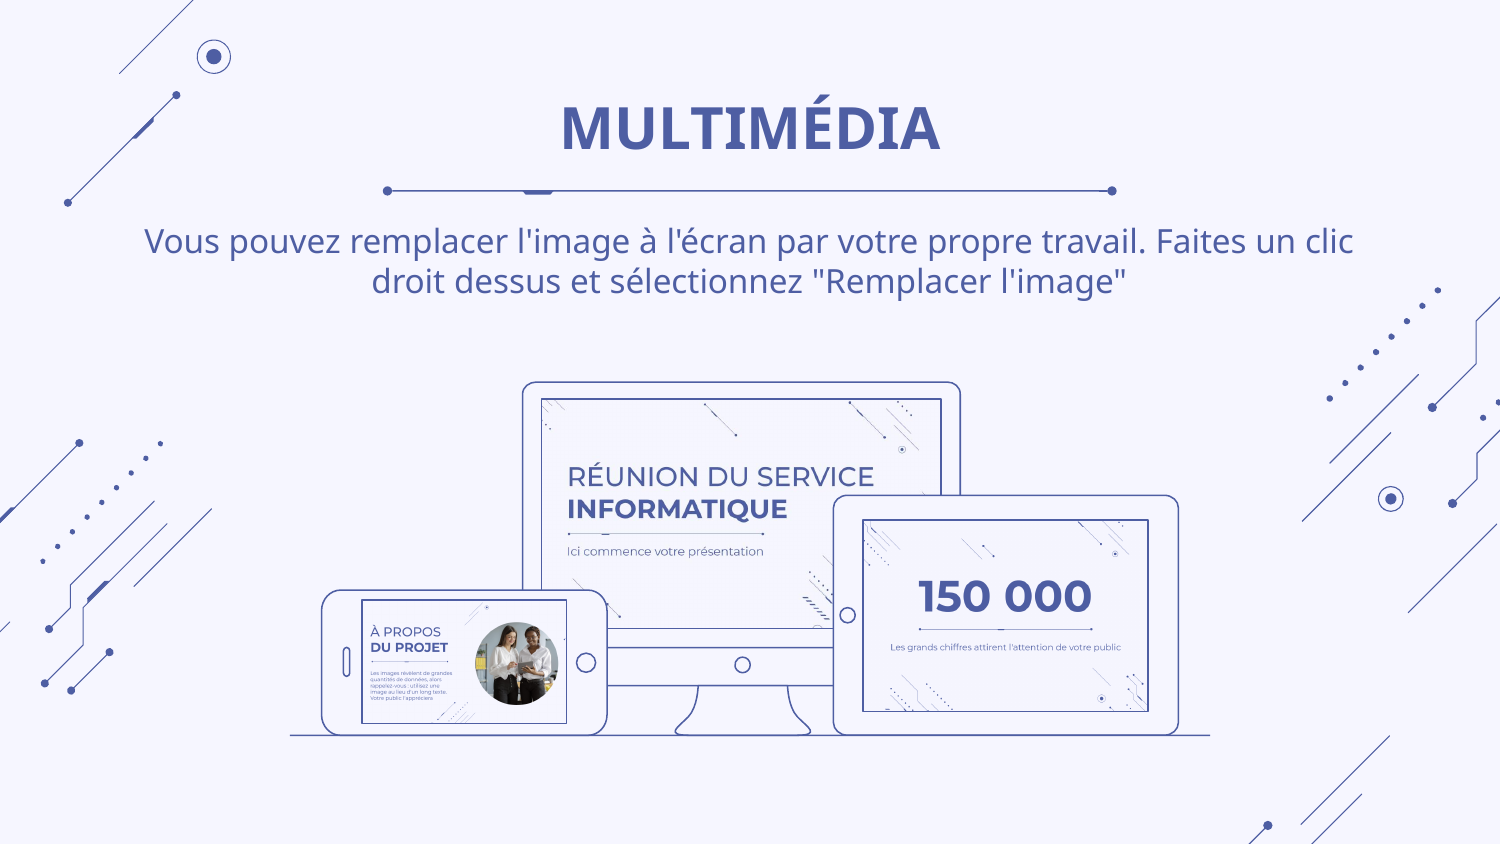

# MULTIMÉDIA
Vous pouvez remplacer l'image à l'écran par votre propre travail. Faites un clic droit dessus et sélectionnez "Remplacer l'image"